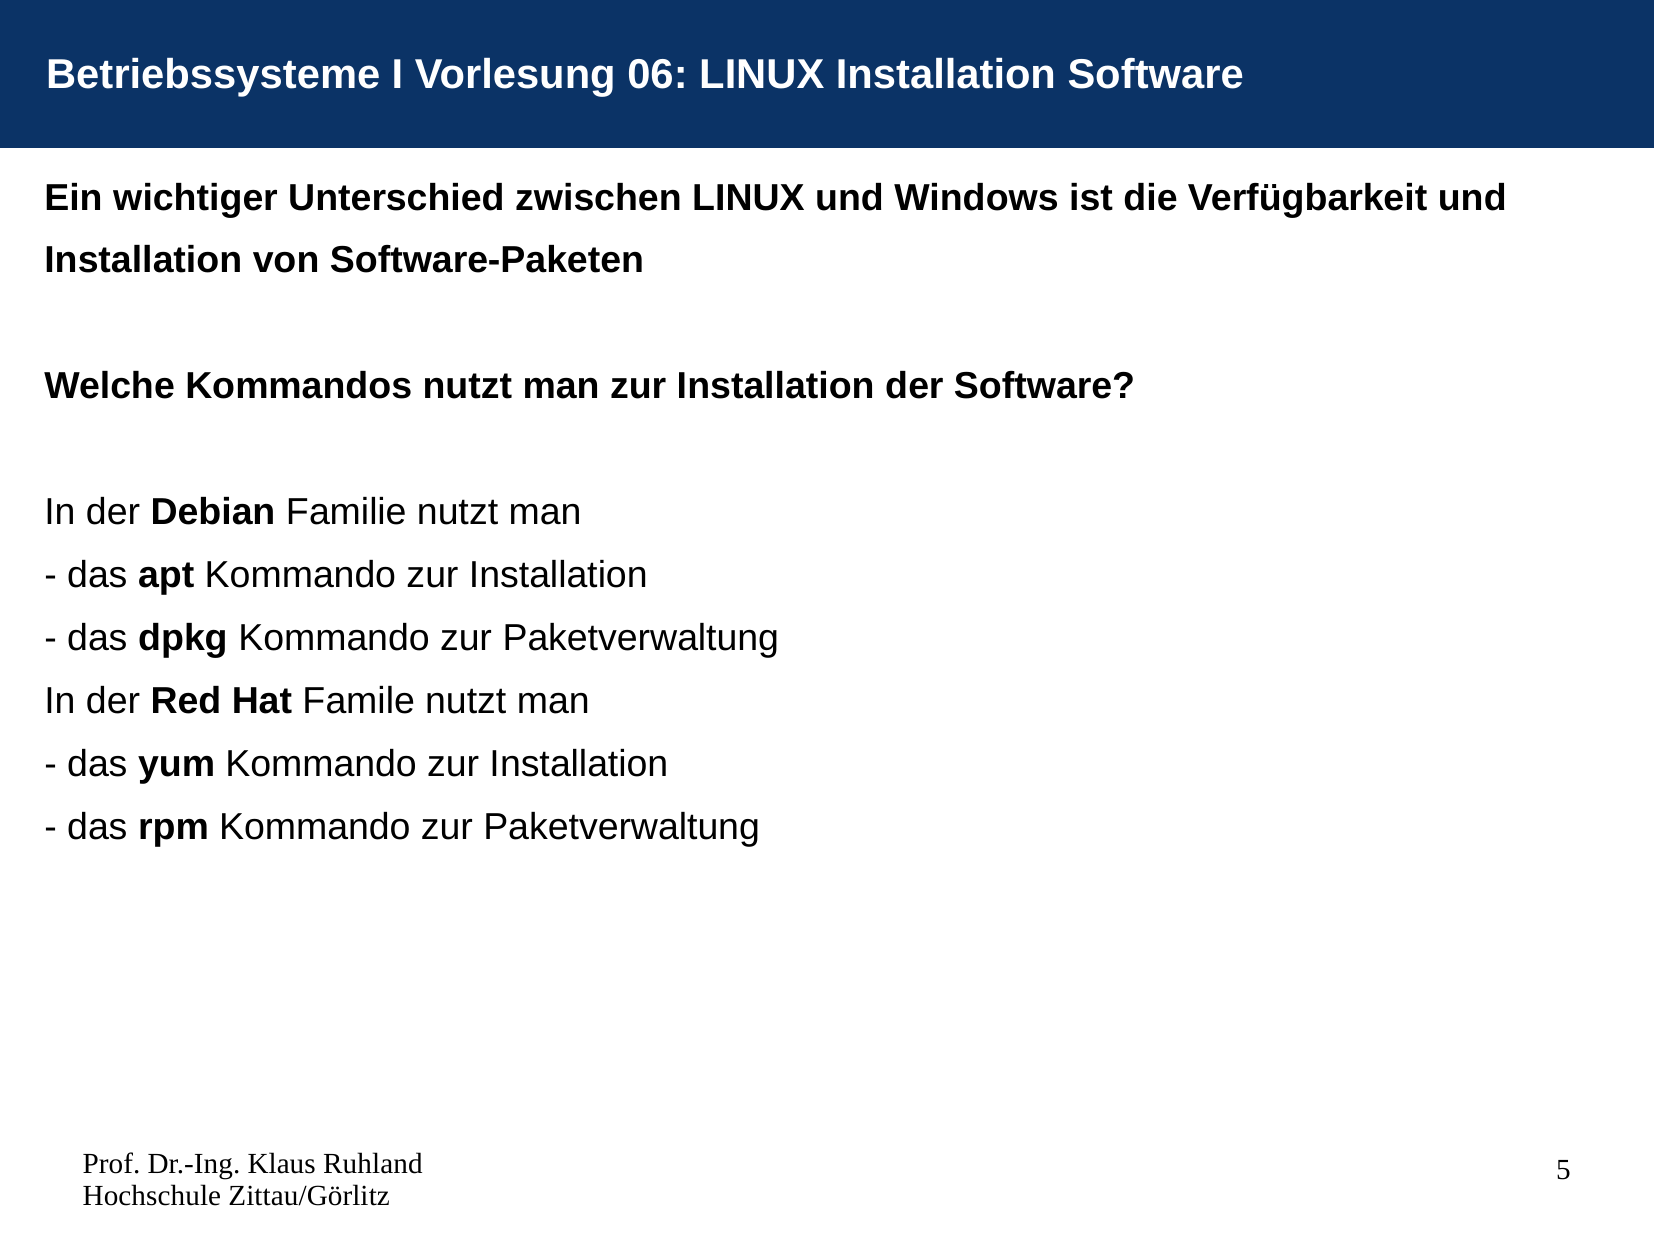

Ein wichtiger Unterschied zwischen LINUX und Windows ist die Verfügbarkeit und Installation von Software-Paketen
Welche Kommandos nutzt man zur Installation der Software?
In der Debian Familie nutzt man
- das apt Kommando zur Installation
- das dpkg Kommando zur Paketverwaltung
In der Red Hat Famile nutzt man
- das yum Kommando zur Installation
- das rpm Kommando zur Paketverwaltung
5